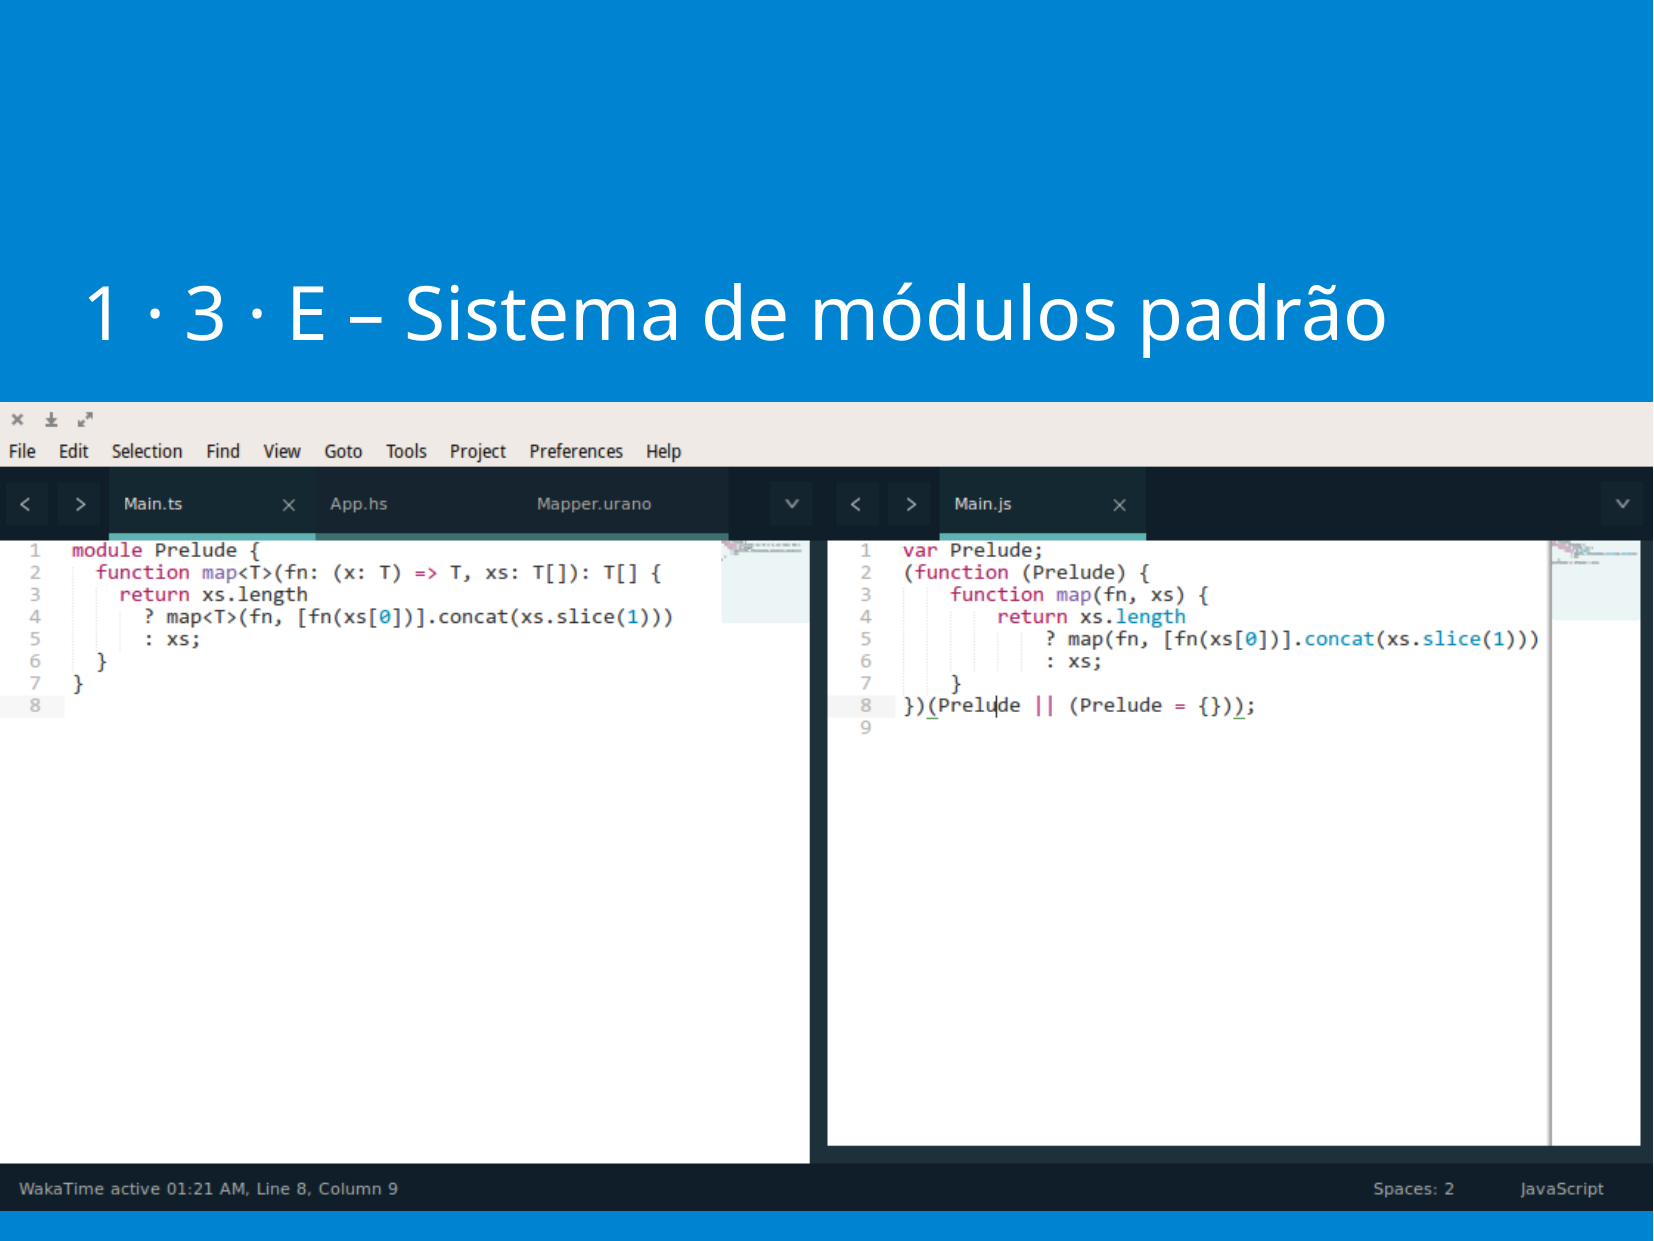

# 1 · 3 · E – Sistema de módulos padrão